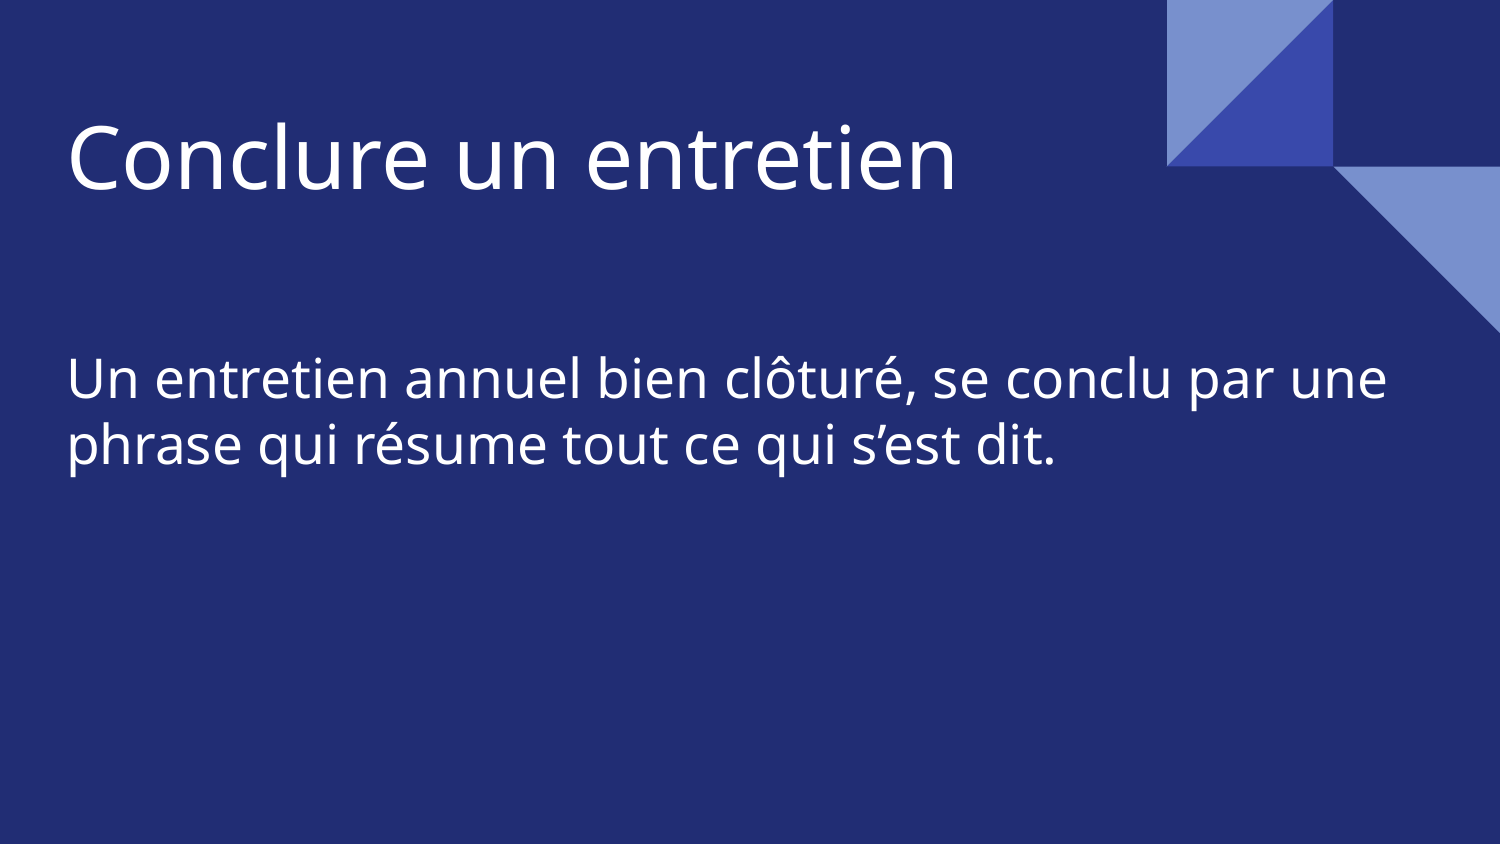

# Conclure un entretien
Un entretien annuel bien clôturé, se conclu par une phrase qui résume tout ce qui s’est dit.